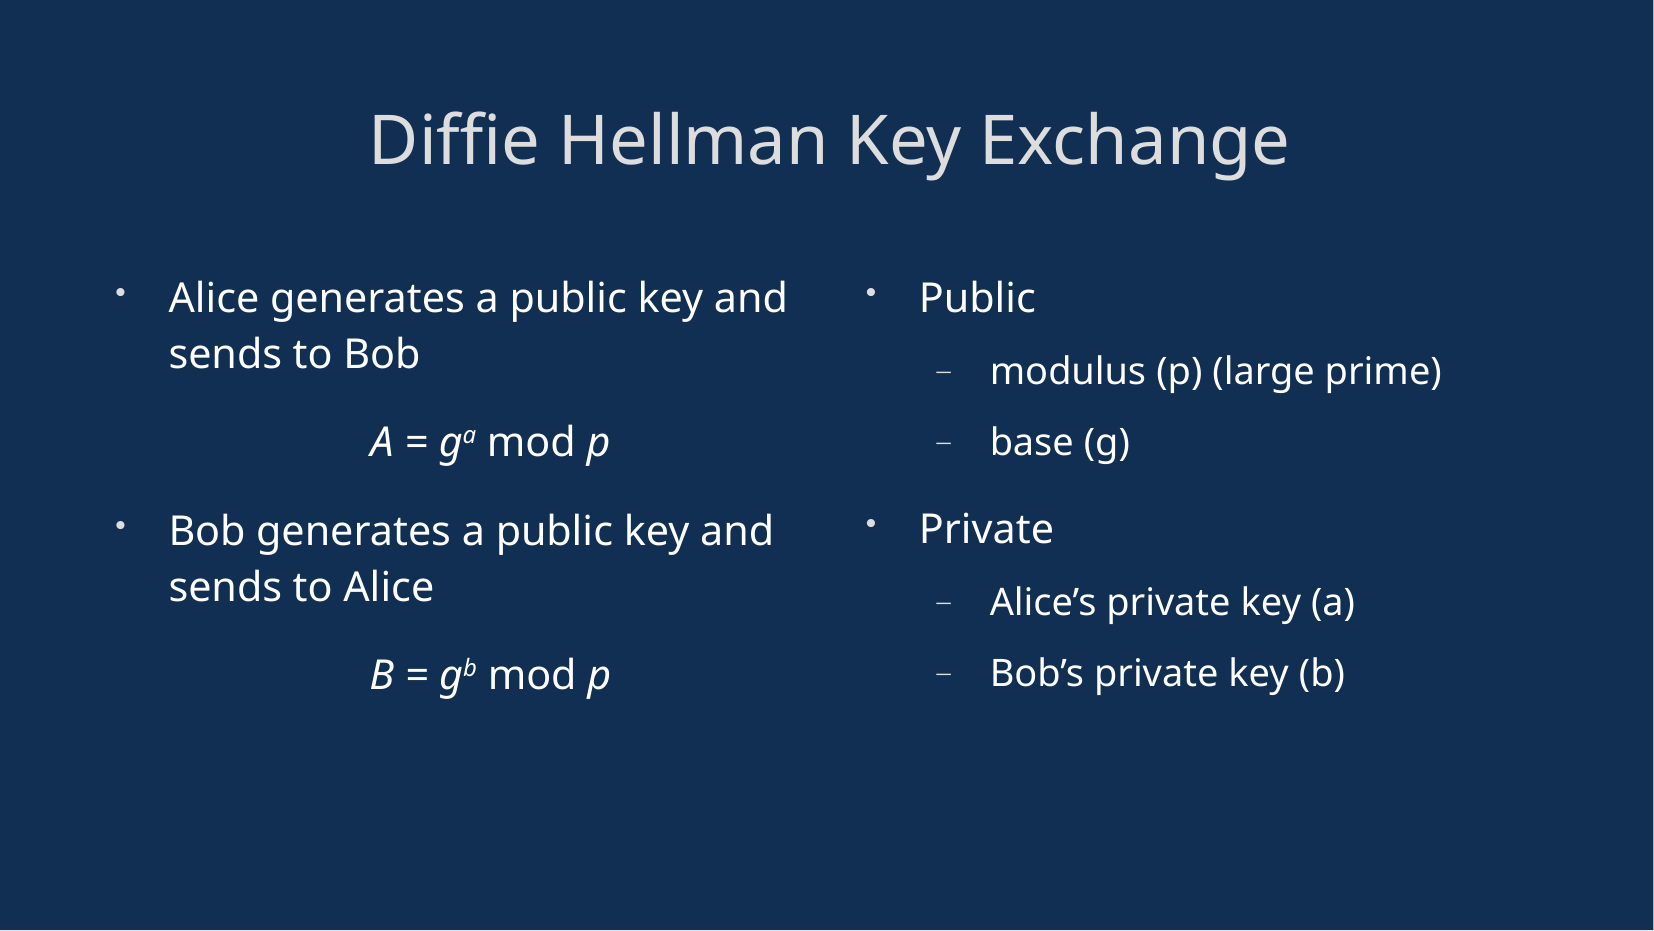

# Diffie Hellman Key Exchange
Alice generates a public key and sends to Bob
A = ga mod p
Bob generates a public key and sends to Alice
B = gb mod p
Public
modulus (p) (large prime)
base (g)
Private
Alice’s private key (a)
Bob’s private key (b)